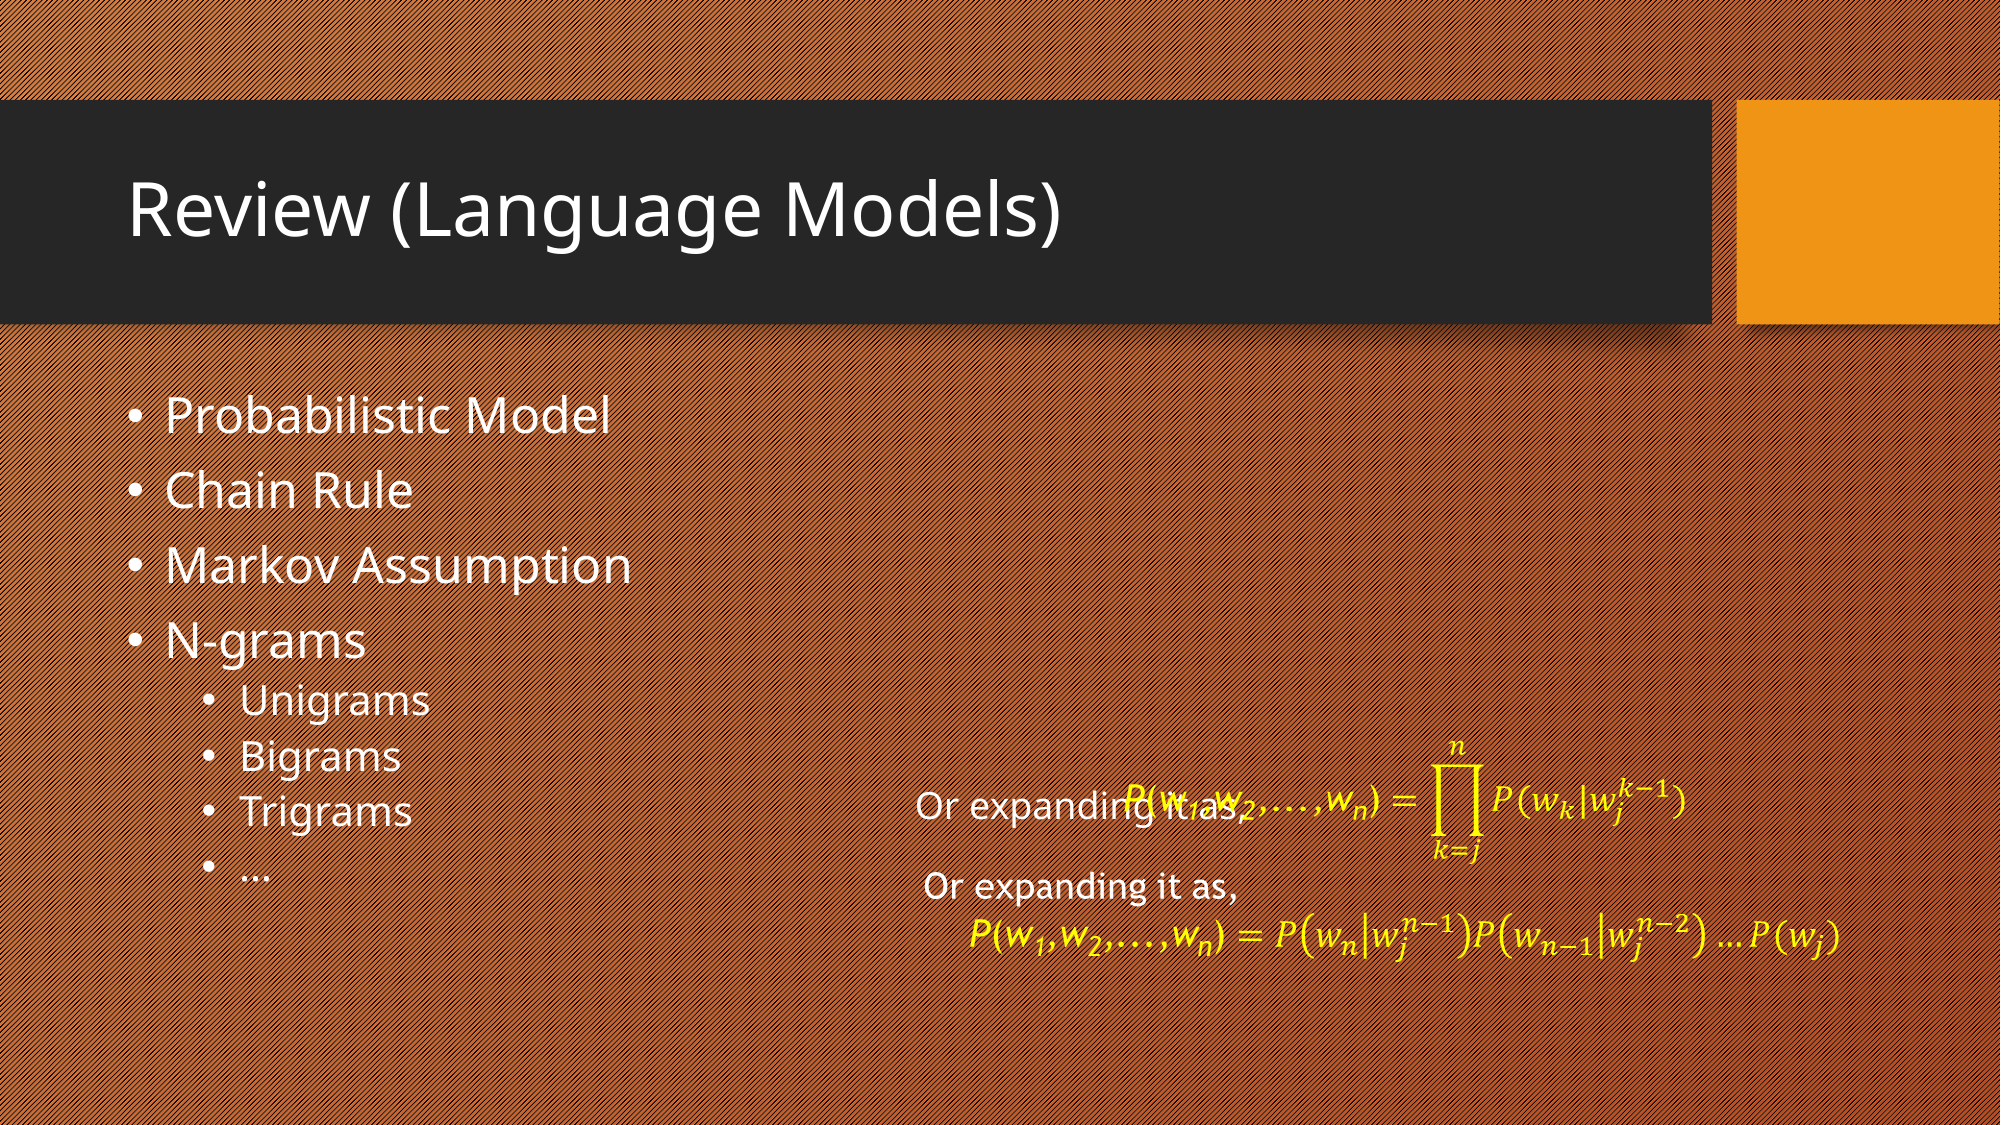

# Review (Language Models)
Probabilistic Model
Chain Rule
Markov Assumption
N-grams
Unigrams
Bigrams
Trigrams
…
Or expanding it as,